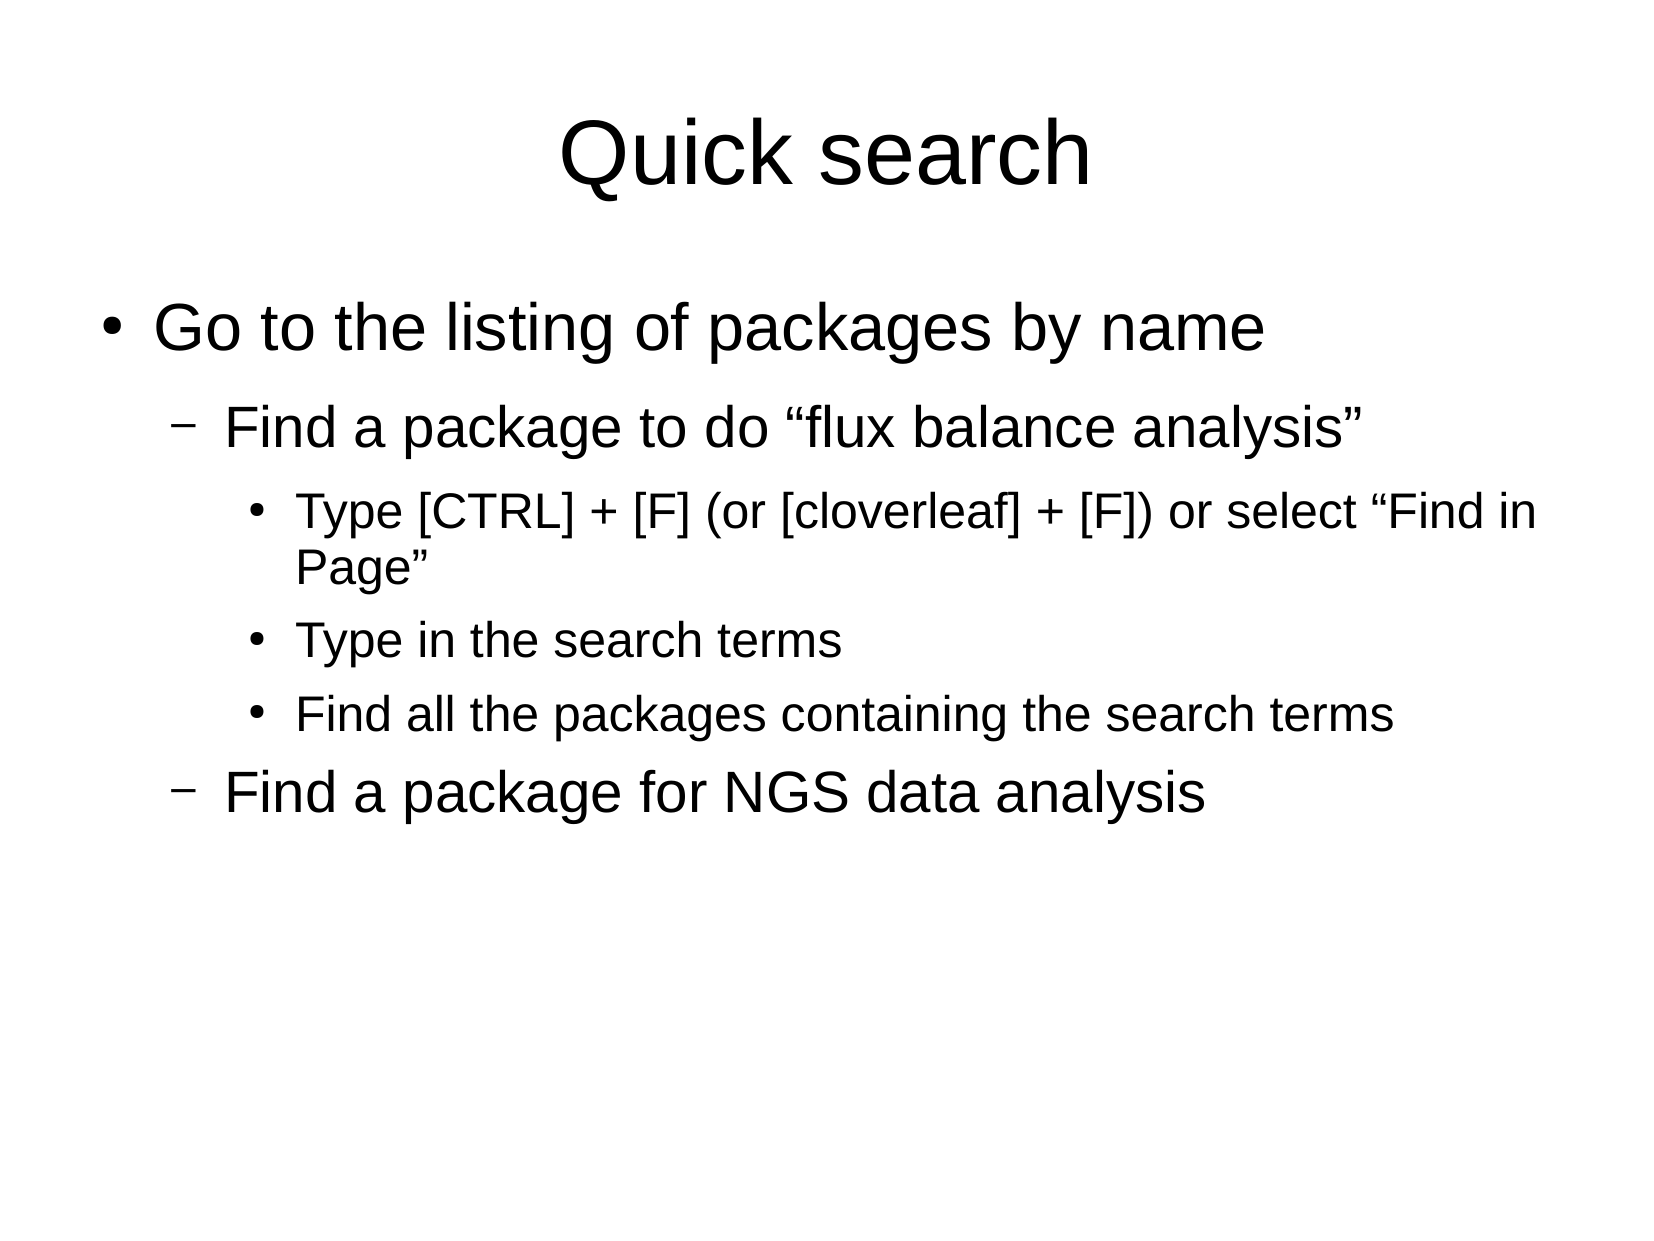

# Quick search
Go to the listing of packages by name
Find a package to do “flux balance analysis”
Type [CTRL] + [F] (or [cloverleaf] + [F]) or select “Find in Page”
Type in the search terms
Find all the packages containing the search terms
Find a package for NGS data analysis